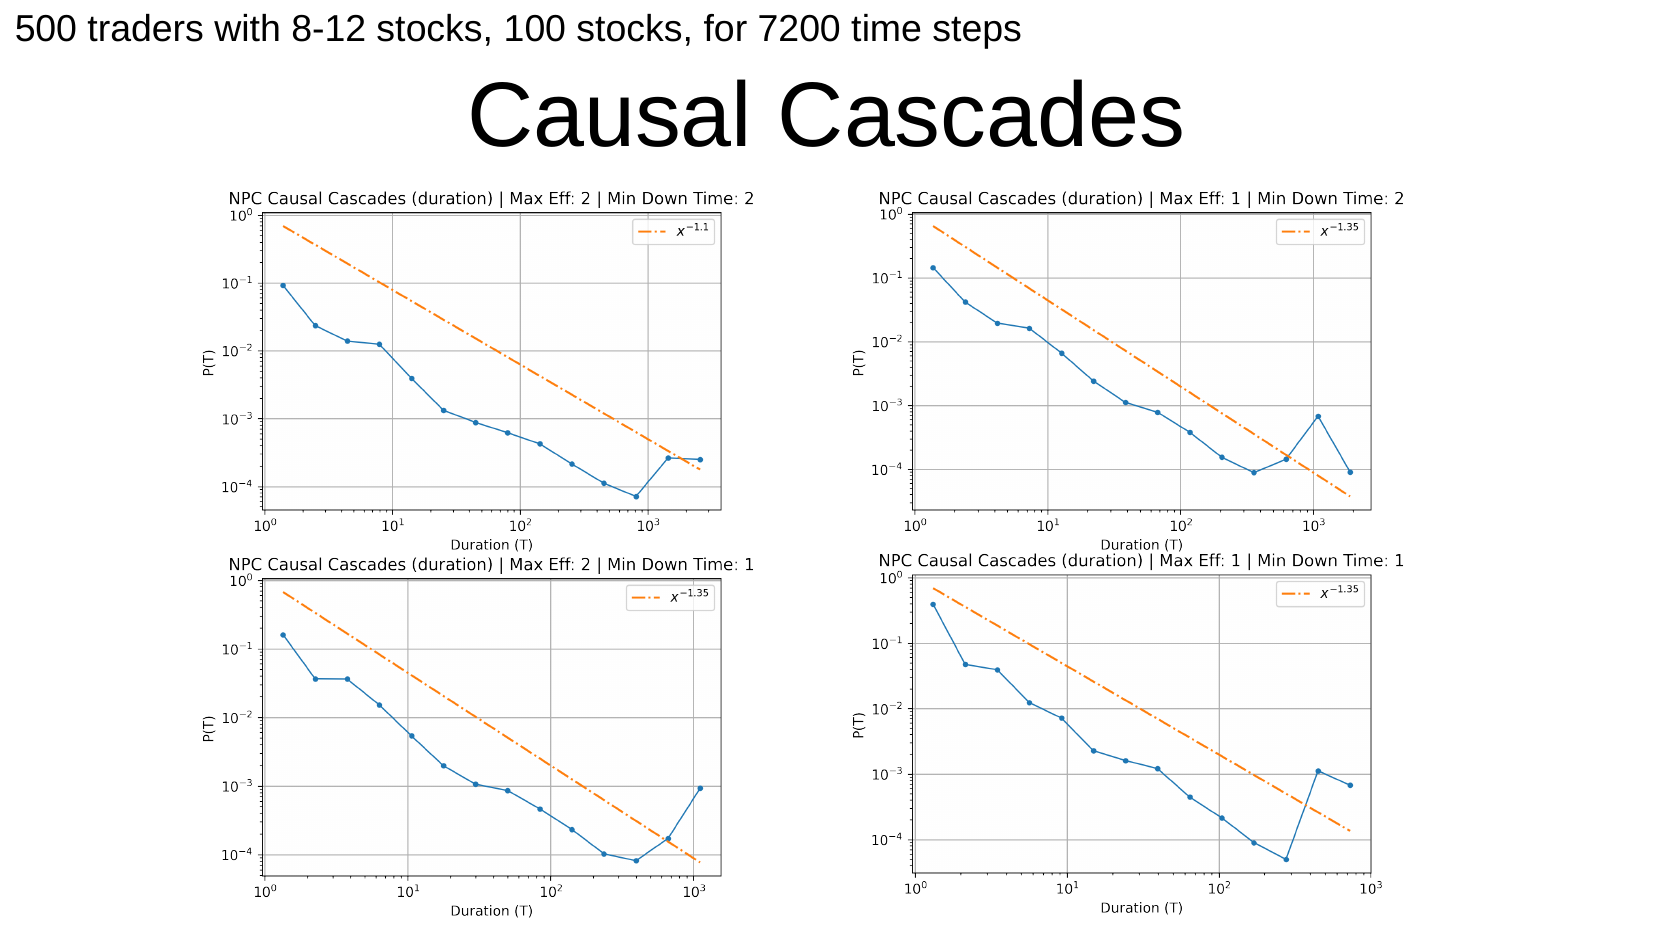

500 traders with 8-12 stocks, 100 stocks, for 7200 time steps
# Causal Cascades